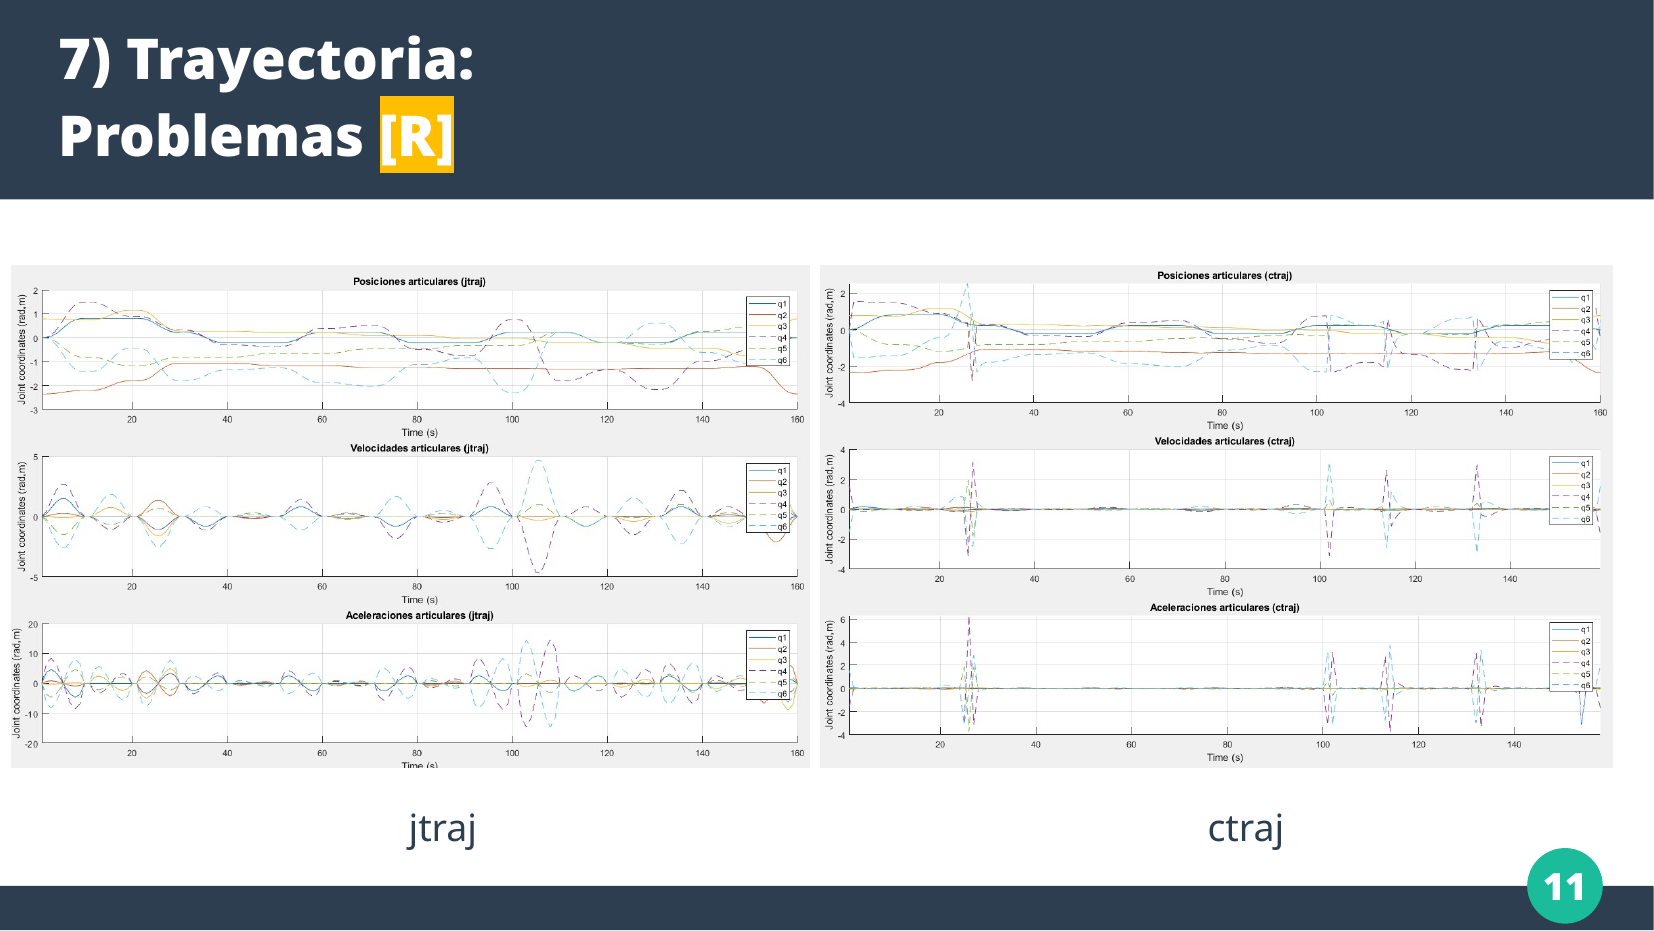

# 7) Trayectoria: Problemas [R]
jtraj
ctraj